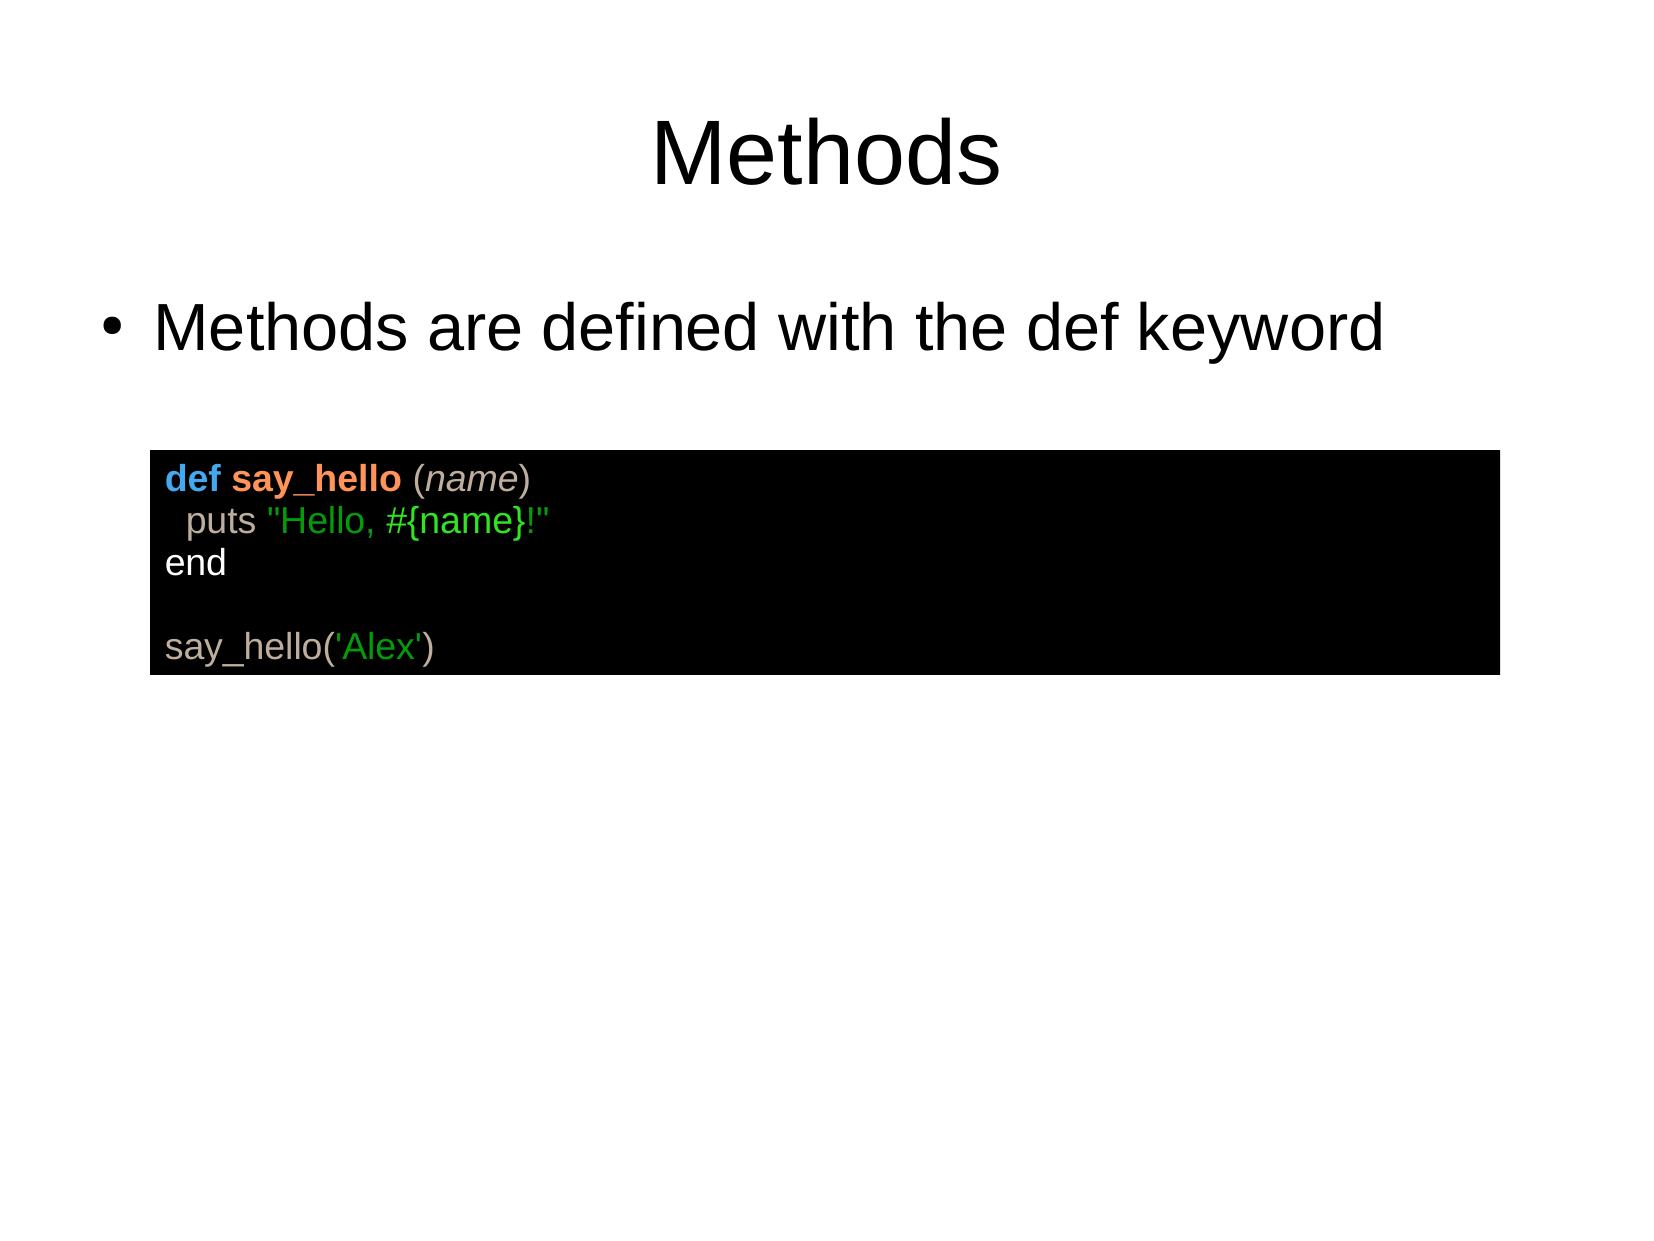

# Methods
Methods are defined with the def keyword
def say_hello (name)
 puts "Hello, #{name}!"
end
say_hello('Alex')